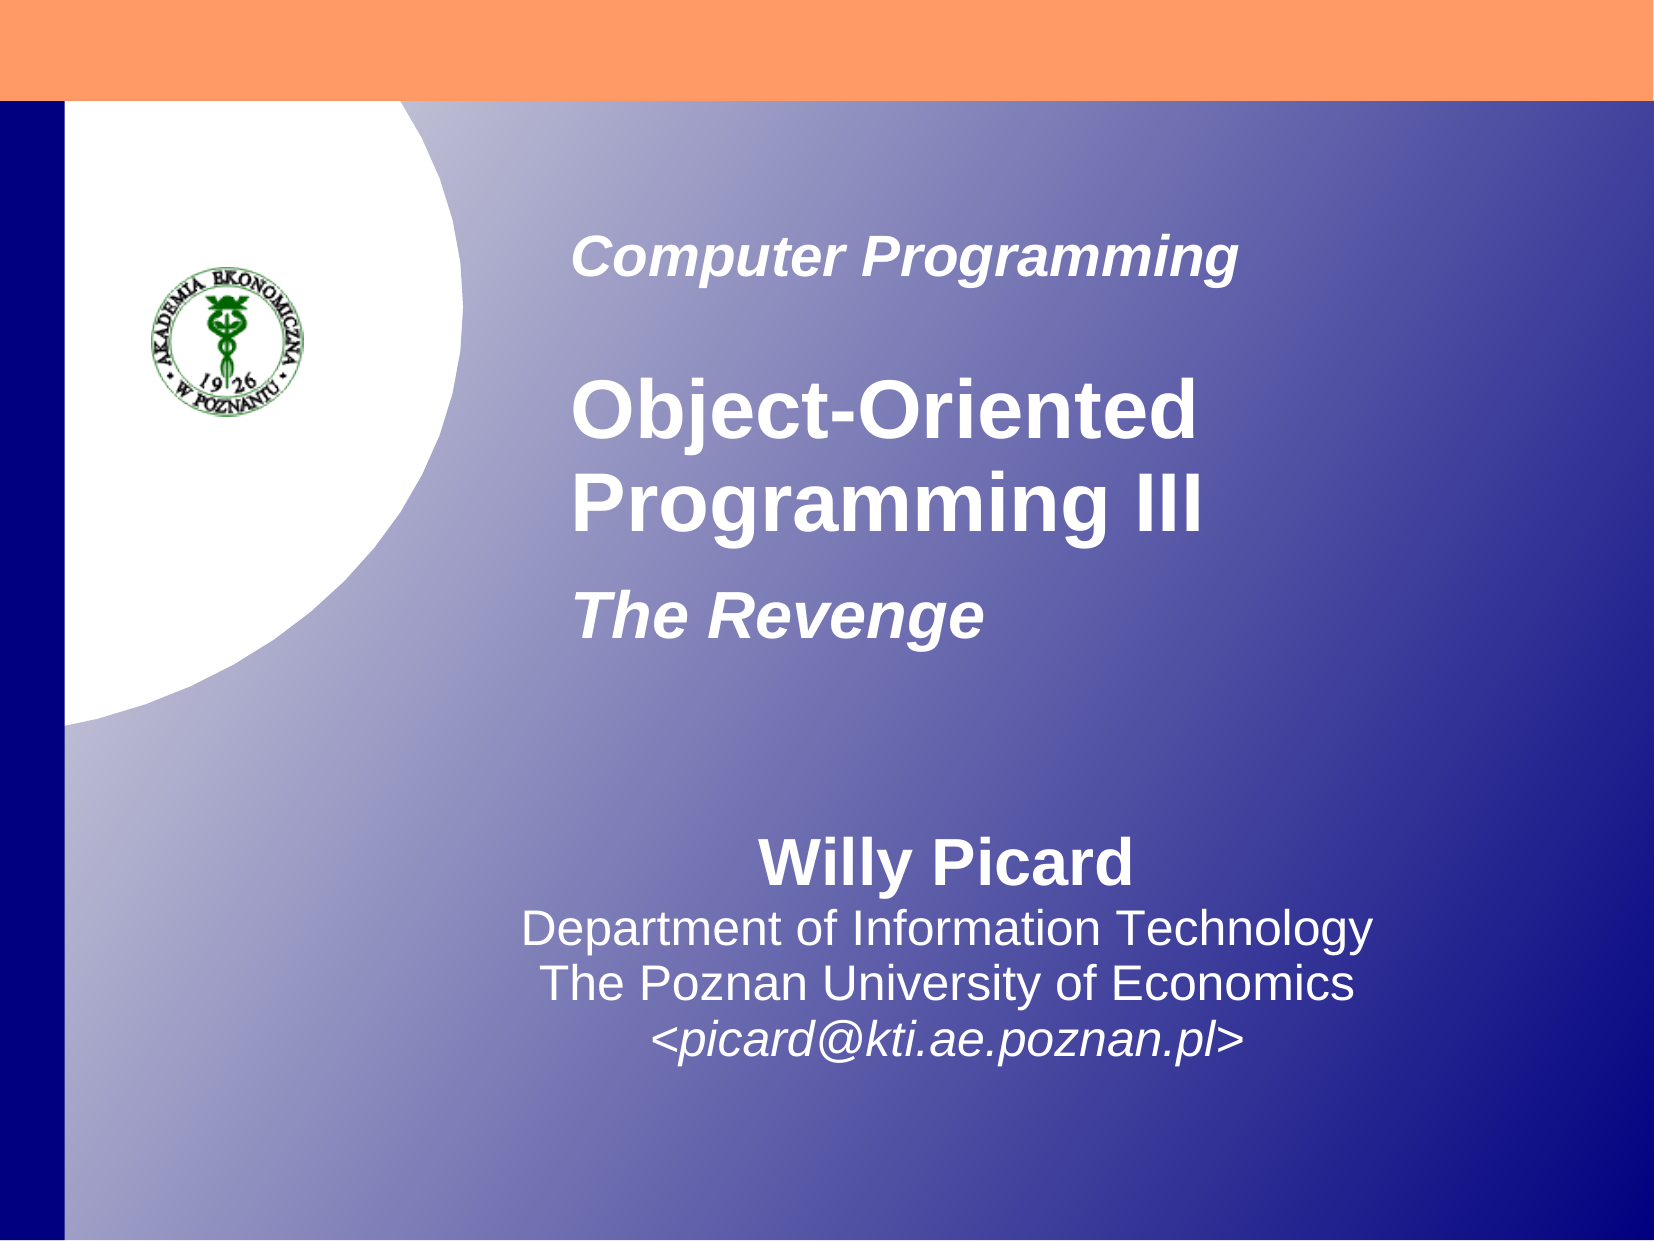

# Computer Programming Object-Oriented Programming III The Revenge